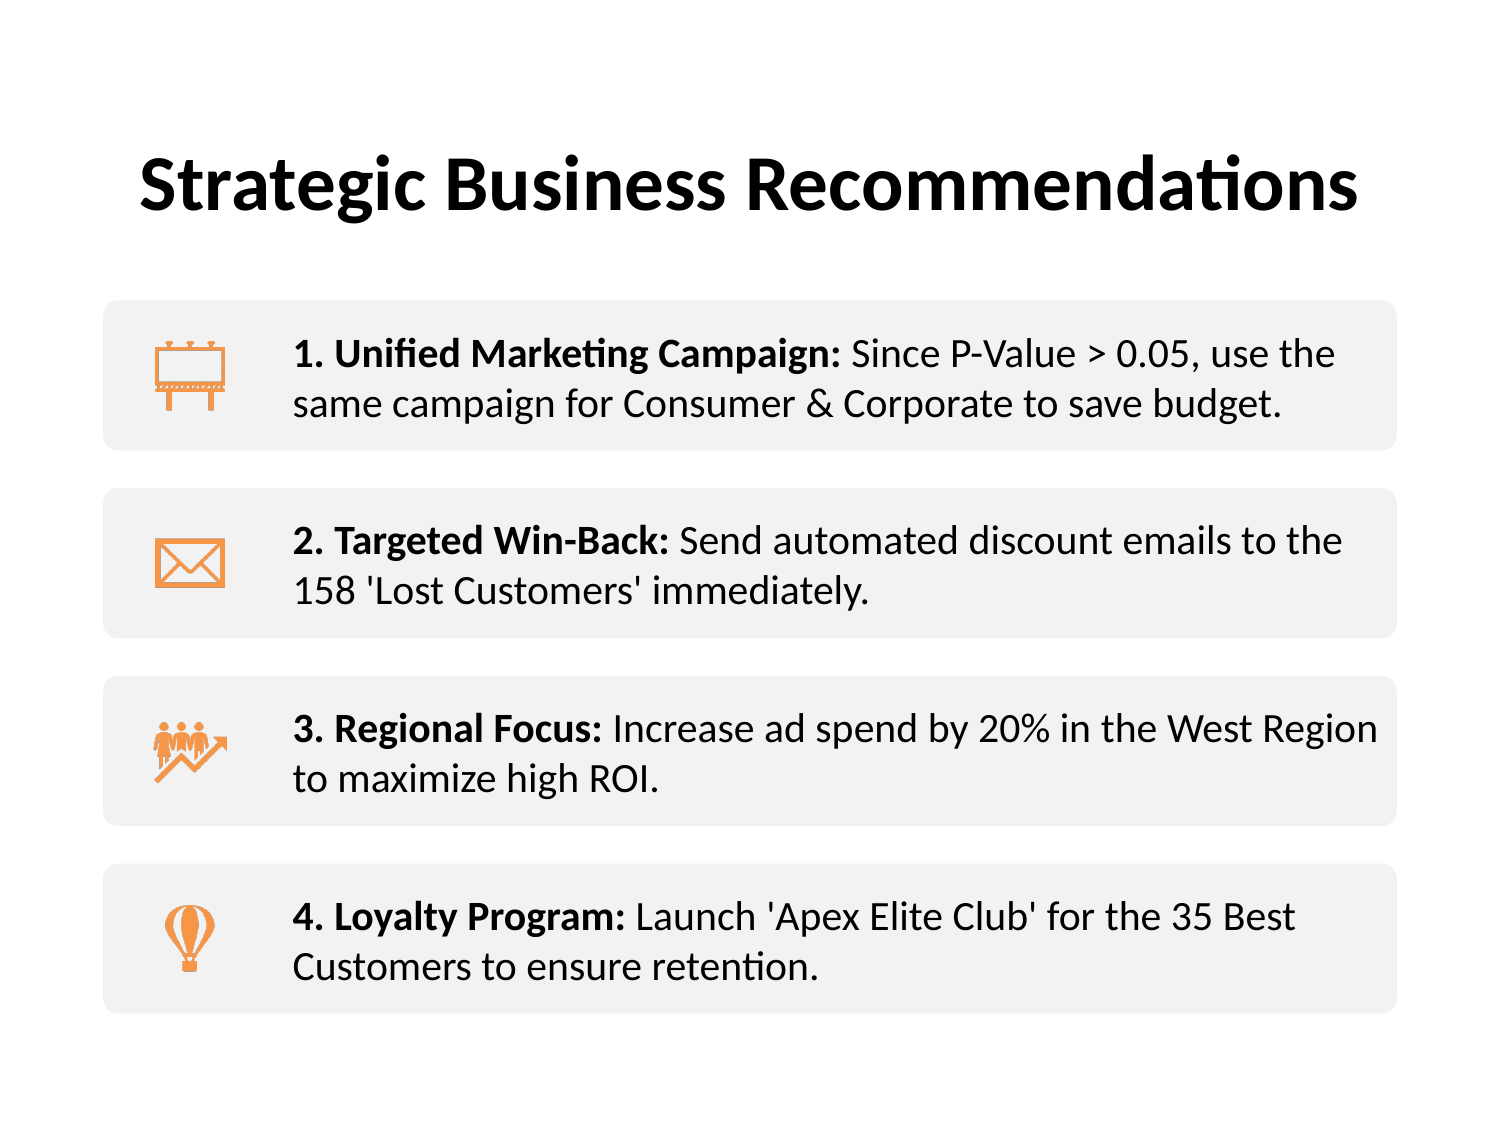

# Strategic Business Recommendations
1. Unified Marketing Campaign: Since P-Value > 0.05, use the same campaign for Consumer & Corporate to save budget.
2. Targeted Win-Back: Send automated discount emails to the 158 'Lost Customers' immediately.
3. Regional Focus: Increase ad spend by 20% in the West Region to maximize high ROI.
4. Loyalty Program: Launch 'Apex Elite Club' for the 35 Best Customers to ensure retention.